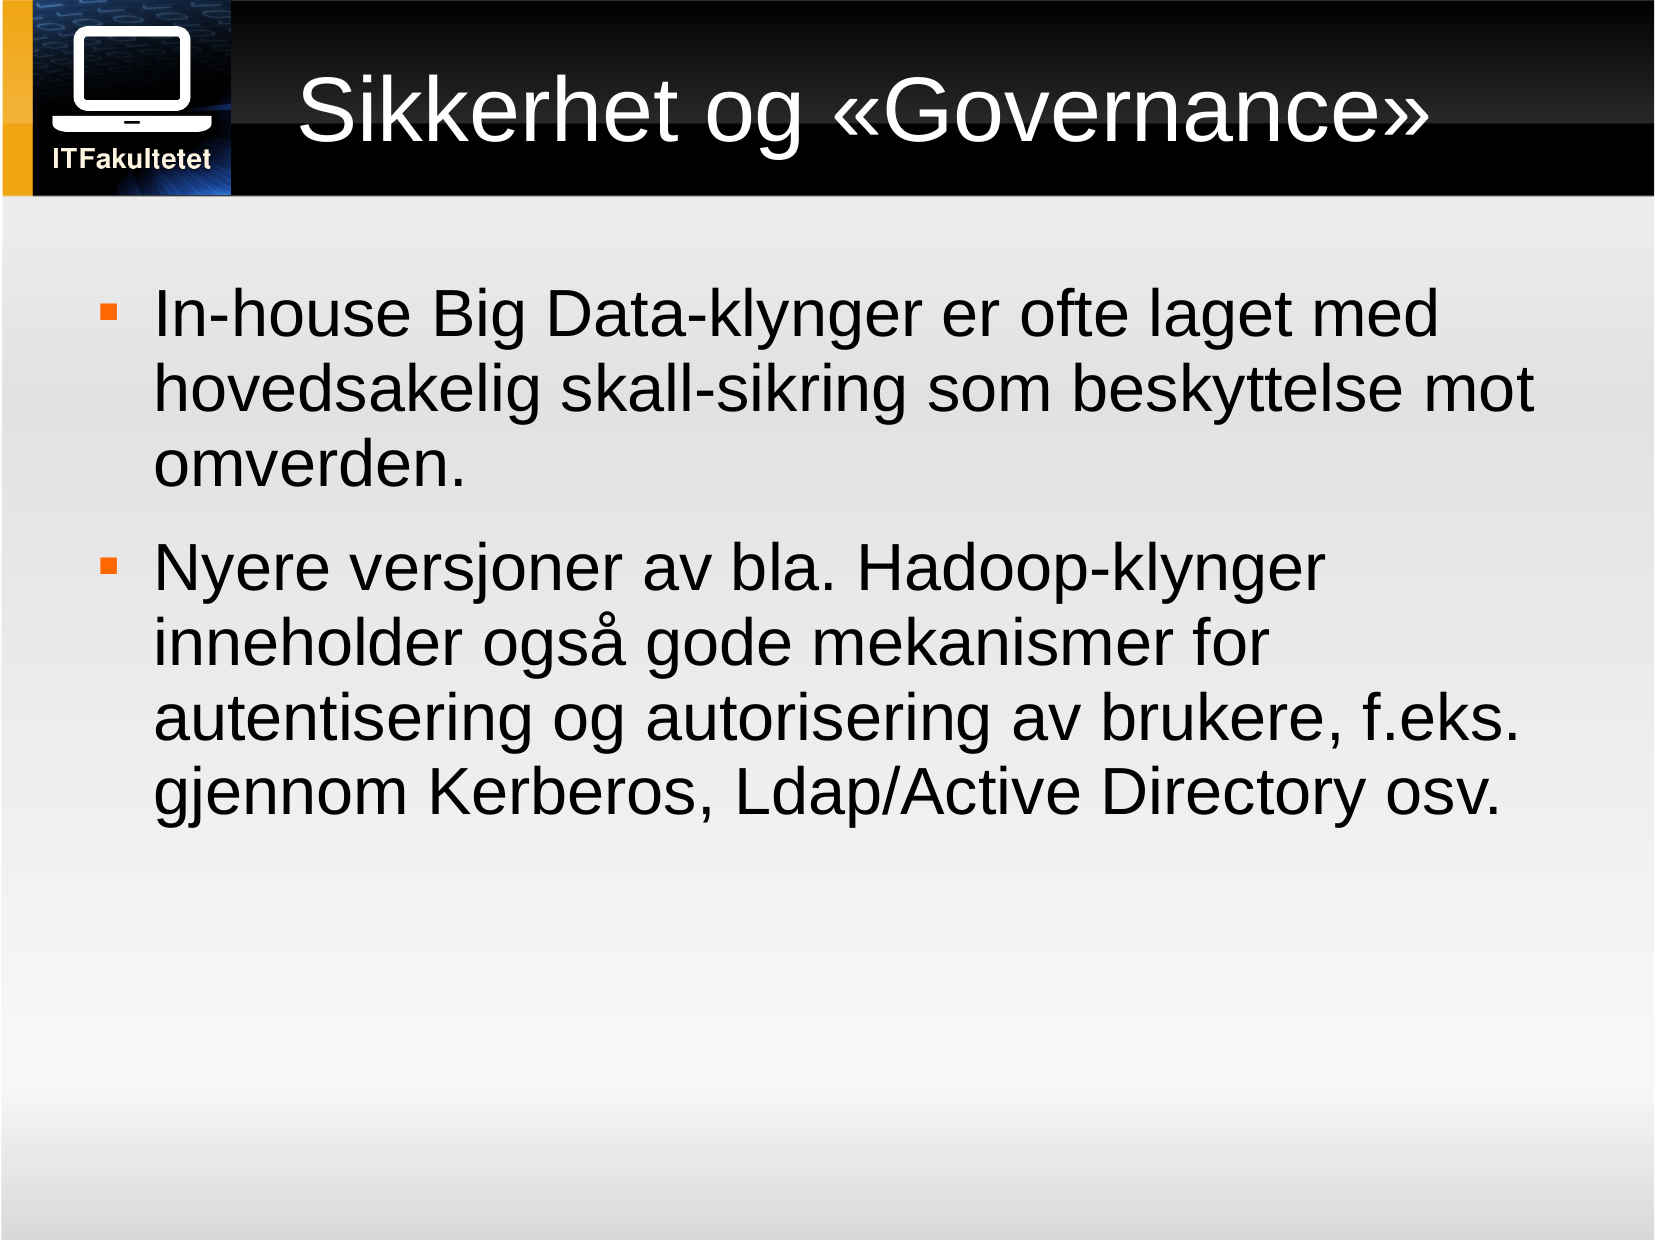

# Sikkerhet og «Governance»
In-house Big Data-klynger er ofte laget med hovedsakelig skall-sikring som beskyttelse mot omverden.
Nyere versjoner av bla. Hadoop-klynger inneholder også gode mekanismer for autentisering og autorisering av brukere, f.eks. gjennom Kerberos, Ldap/Active Directory osv.